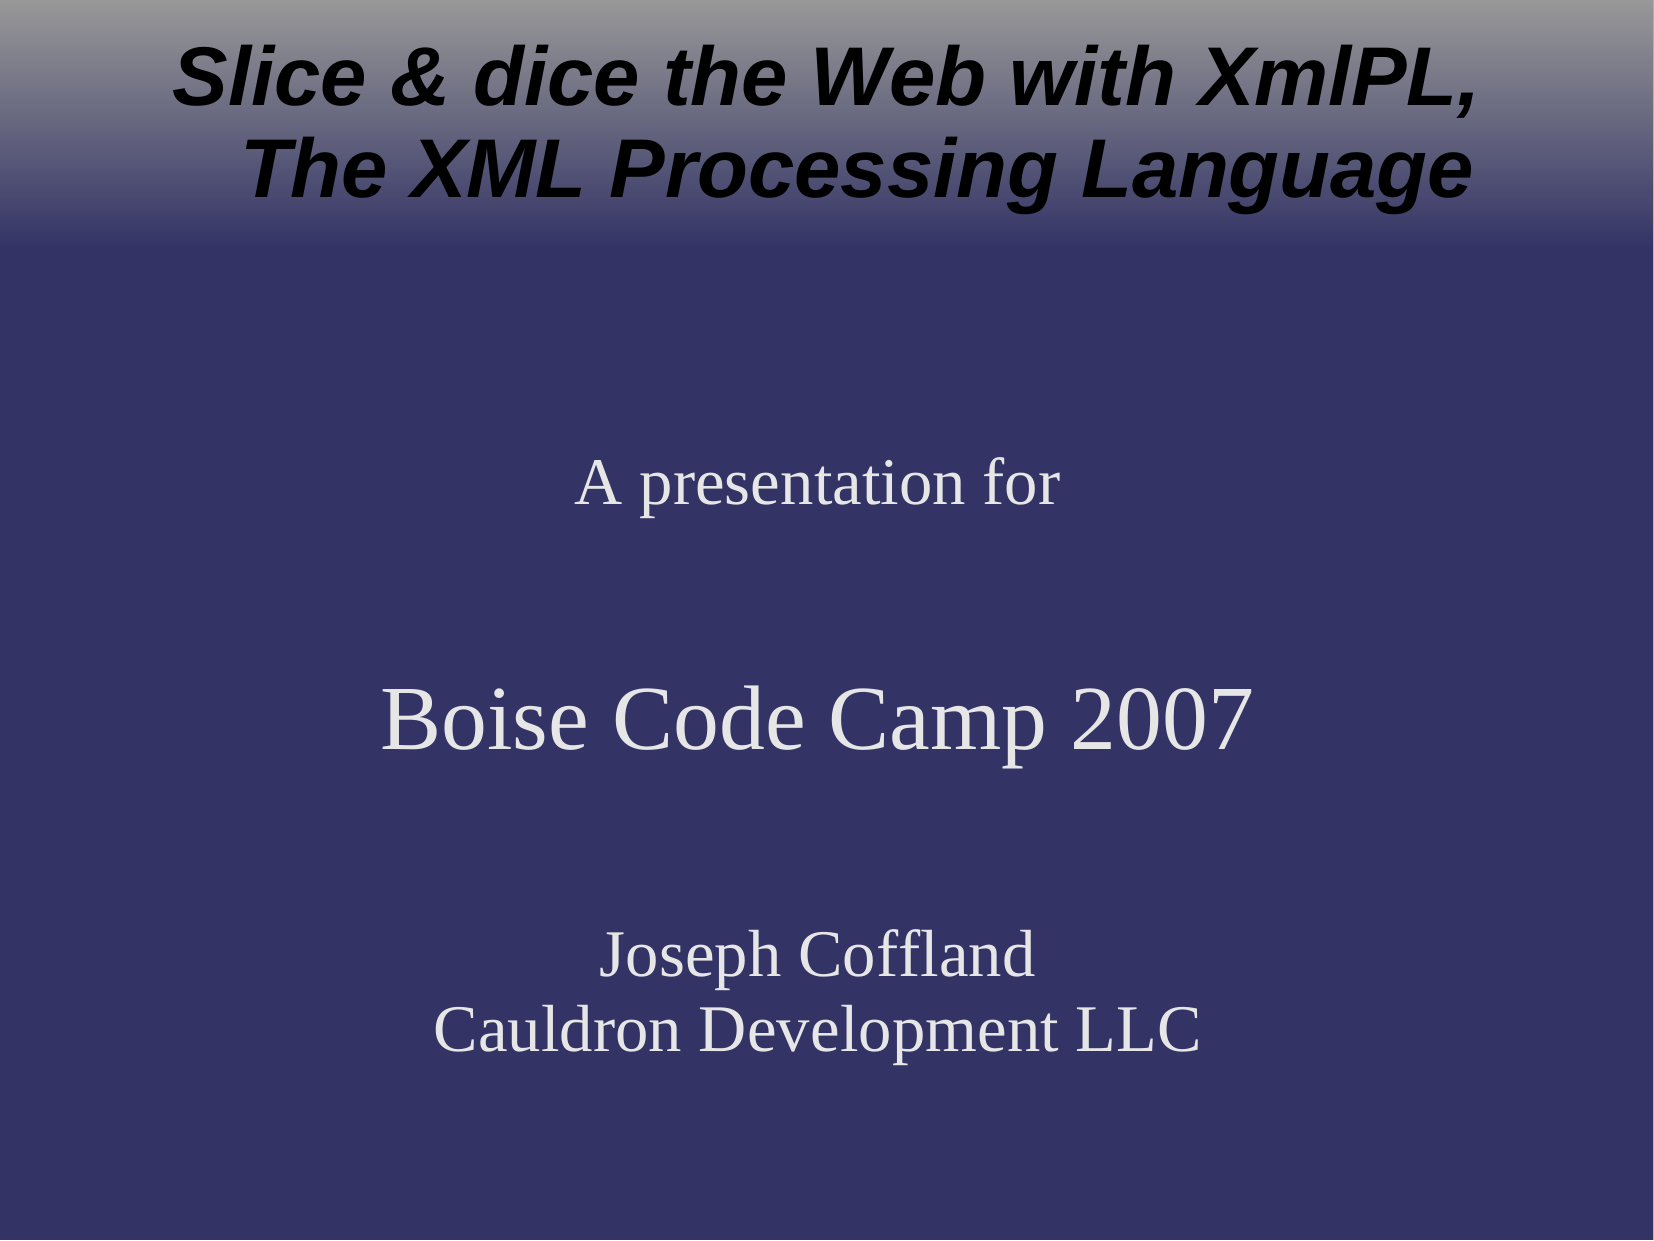

# Slice & dice the Web with XmlPL, The XML Processing Language
A presentation for
Boise Code Camp 2007
Joseph Coffland
Cauldron Development LLC